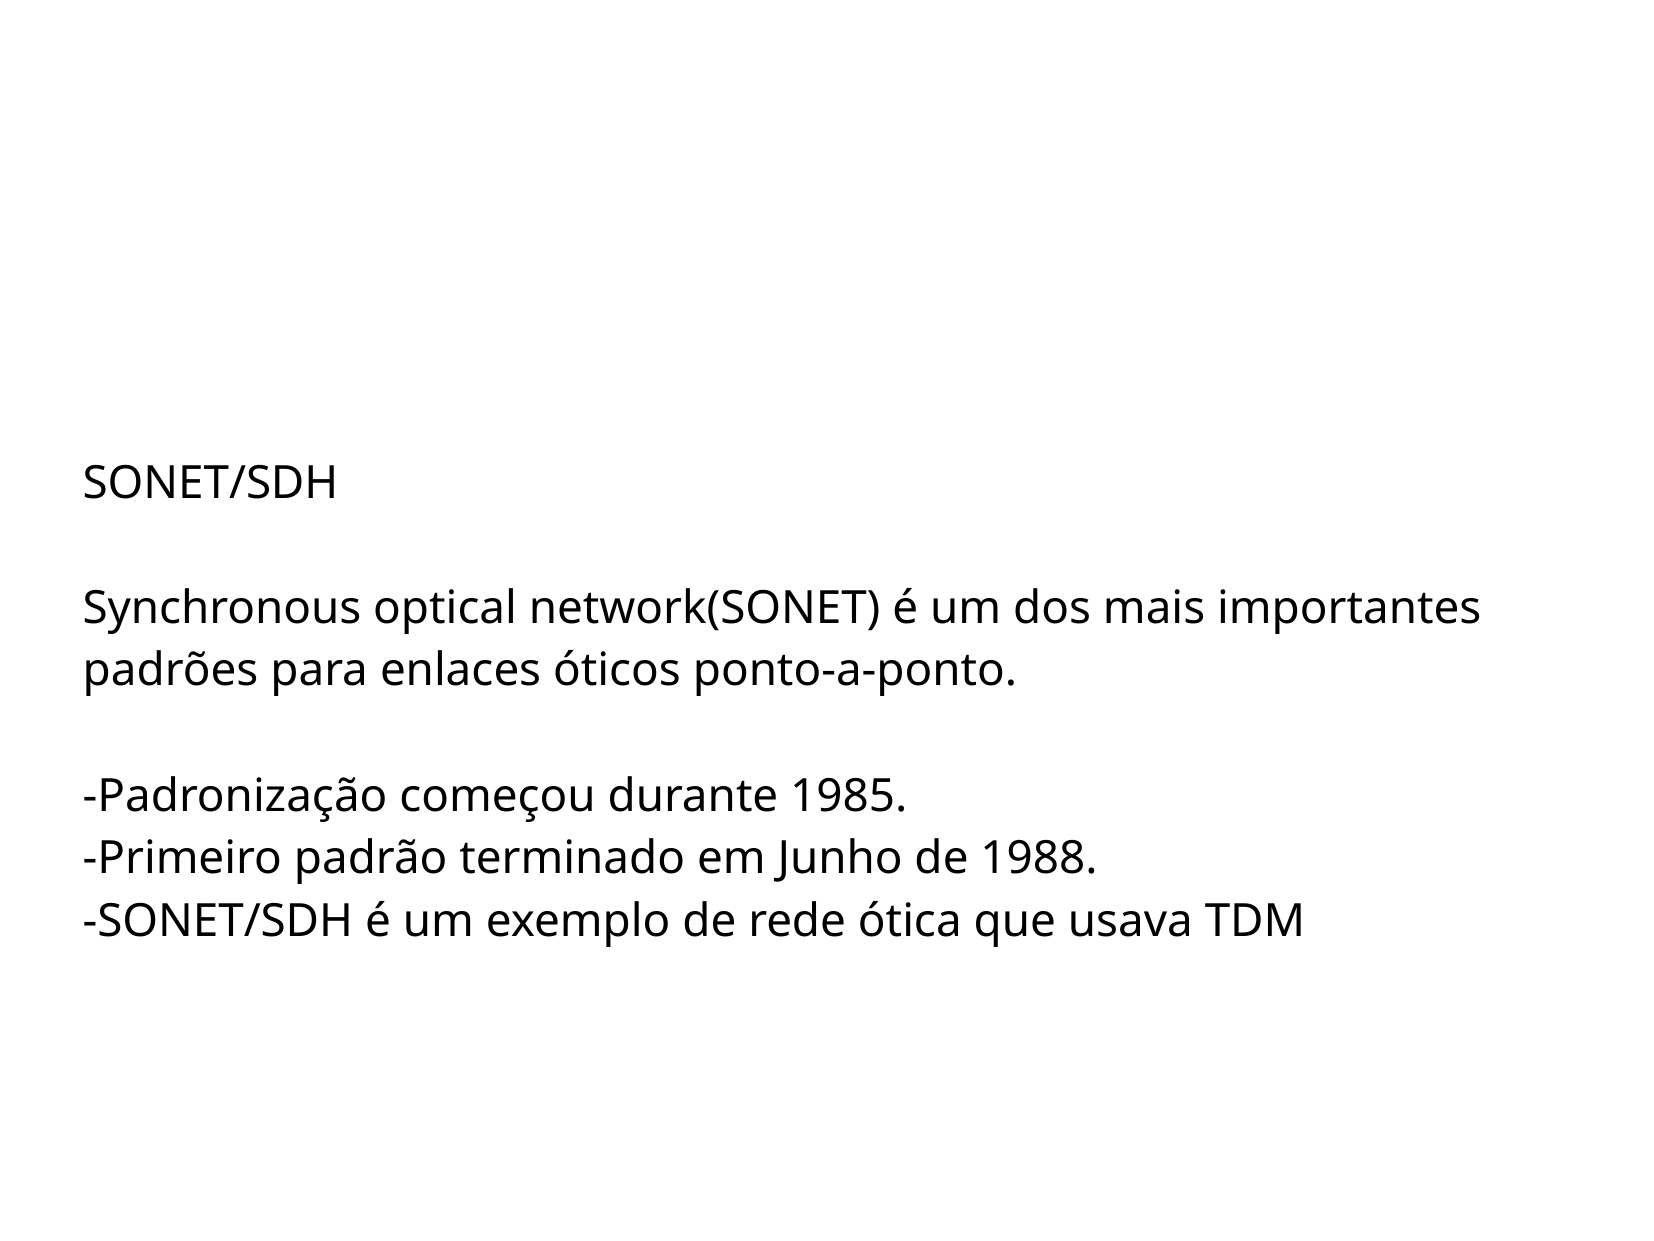

#
SONET/SDH
Synchronous optical network(SONET) é um dos mais importantes padrões para enlaces óticos ponto-a-ponto.
-Padronização começou durante 1985.
-Primeiro padrão terminado em Junho de 1988.
-SONET/SDH é um exemplo de rede ótica que usava TDM